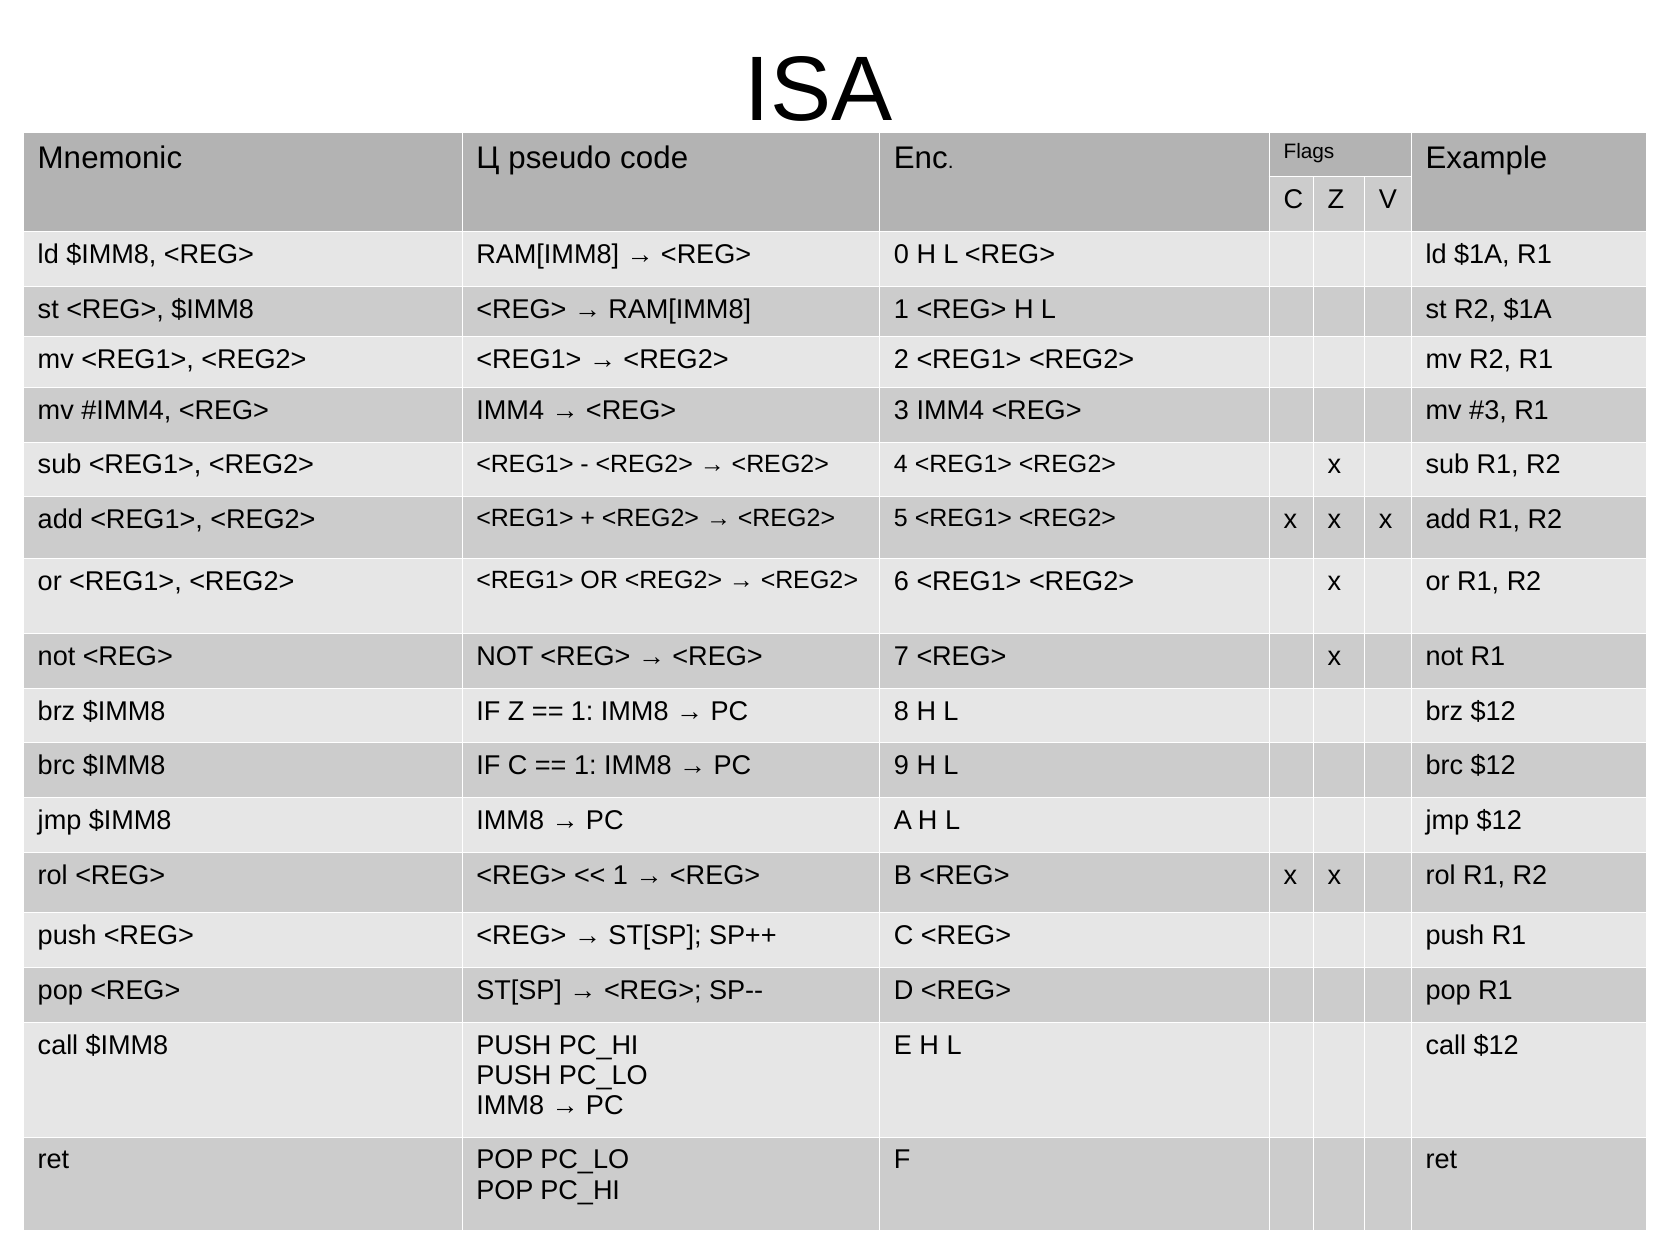

# ISA
| Mnemonic | Ц pseudo code | Enc. | Flags | | | Example |
| --- | --- | --- | --- | --- | --- | --- |
| | | | C | Z | V | |
| ld $IMM8, <REG> | RAM[IMM8] → <REG> | 0 H L <REG> | | | | ld $1A, R1 |
| st <REG>, $IMM8 | <REG> → RAM[IMM8] | 1 <REG> H L | | | | st R2, $1A |
| mv <REG1>, <REG2> | <REG1> → <REG2> | 2 <REG1> <REG2> | | | | mv R2, R1 |
| mv #IMM4, <REG> | IMM4 → <REG> | 3 IMM4 <REG> | | | | mv #3, R1 |
| sub <REG1>, <REG2> | <REG1> - <REG2> → <REG2> | 4 <REG1> <REG2> | | x | | sub R1, R2 |
| add <REG1>, <REG2> | <REG1> + <REG2> → <REG2> | 5 <REG1> <REG2> | x | x | x | add R1, R2 |
| or <REG1>, <REG2> | <REG1> OR <REG2> → <REG2> | 6 <REG1> <REG2> | | x | | or R1, R2 |
| not <REG> | NOT <REG> → <REG> | 7 <REG> | | x | | not R1 |
| brz $IMM8 | IF Z == 1: IMM8 → PC | 8 H L | | | | brz $12 |
| brc $IMM8 | IF C == 1: IMM8 → PC | 9 H L | | | | brc $12 |
| jmp $IMM8 | IMM8 → PC | A H L | | | | jmp $12 |
| rol <REG> | <REG> << 1 → <REG> | B <REG> | x | x | | rol R1, R2 |
| push <REG> | <REG> → ST[SP]; SP++ | C <REG> | | | | push R1 |
| pop <REG> | ST[SP] → <REG>; SP-- | D <REG> | | | | pop R1 |
| call $IMM8 | PUSH PC\_HI PUSH PC\_LO IMM8 → PC | E H L | | | | call $12 |
| ret | POP PC\_LO POP PC\_HI | F | | | | ret |